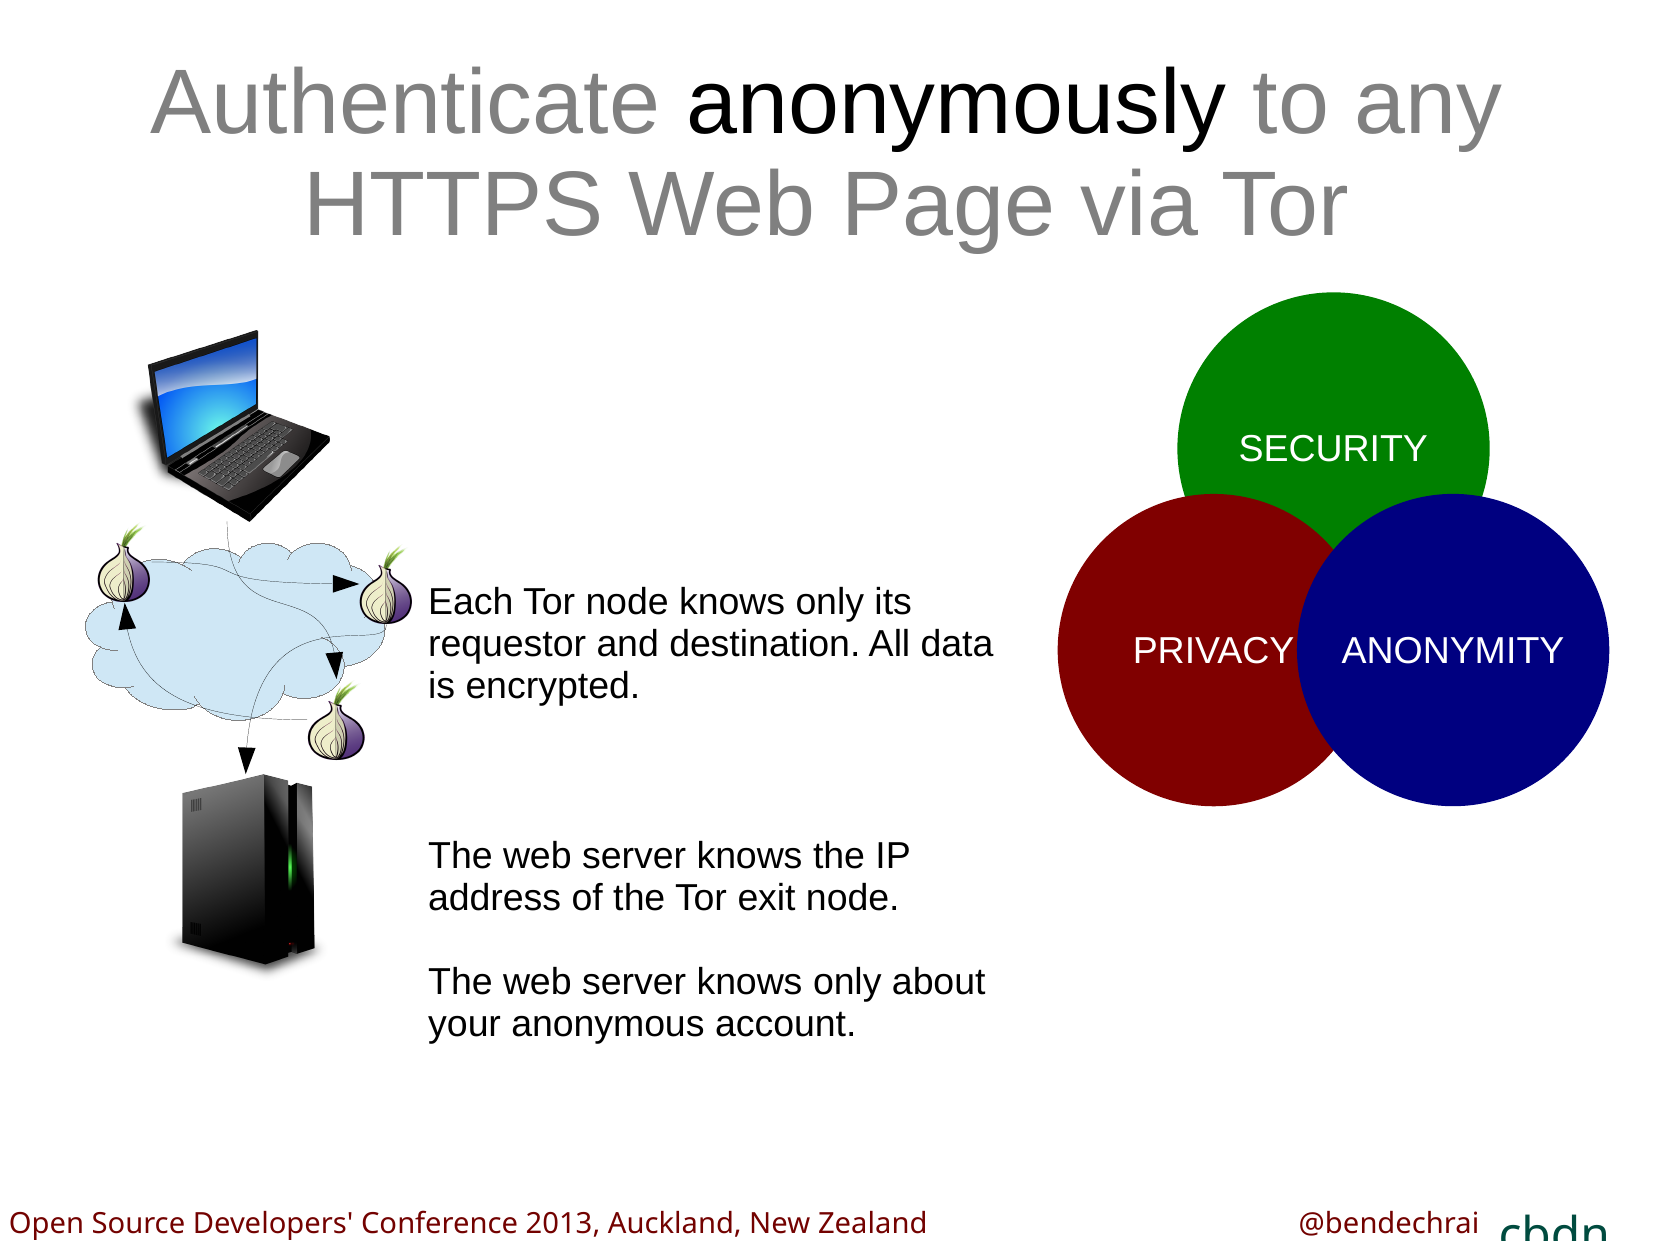

# Authenticate anonymously to any HTTPS Web Page via Tor
SECURITY
ANONYMITY
PRIVACY
Each Tor node knows only its requestor and destination. All data is encrypted.
The web server knows the IP address of the Tor exit node.
The web server knows only about your anonymous account.
cbdn
Open Source Developers' Conference 2013, Auckland, New Zealand
@bendechrai